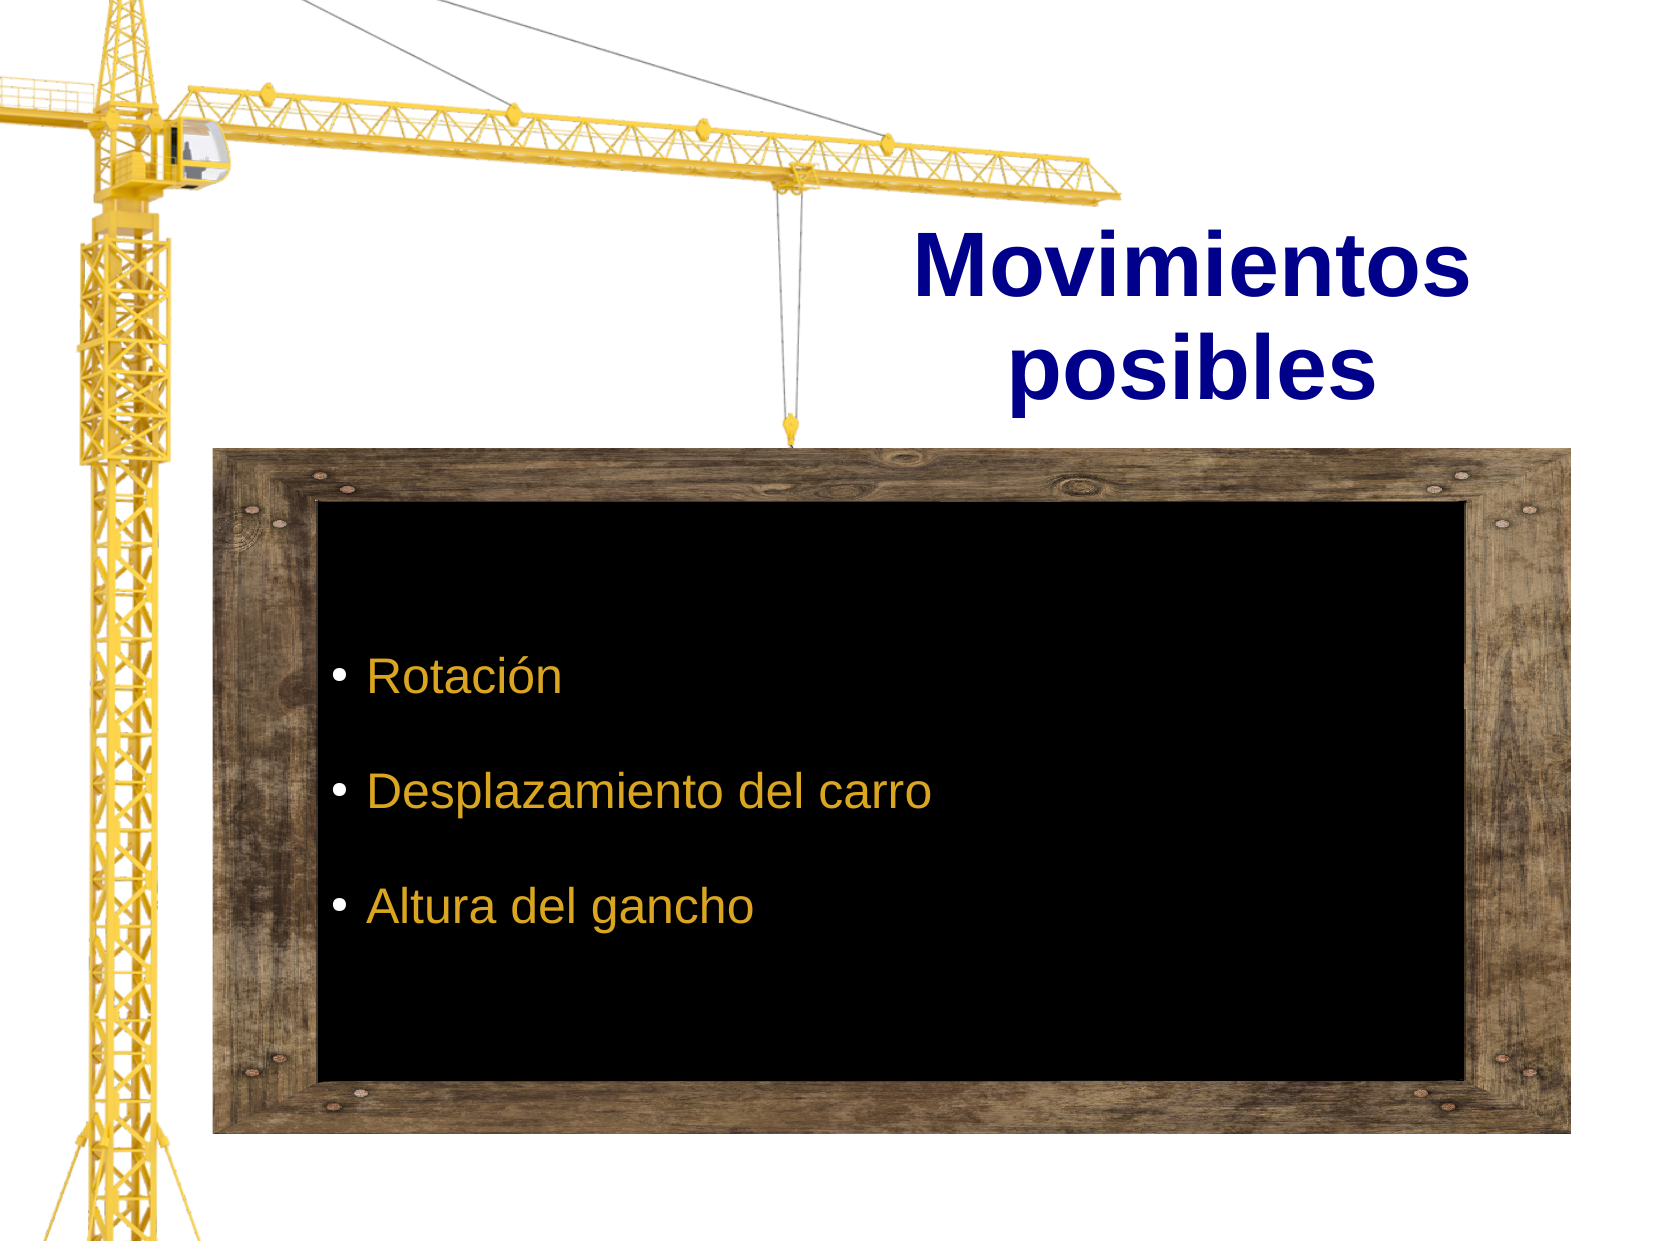

# Movimientos posibles
Rotación
Desplazamiento del carro
Altura del gancho